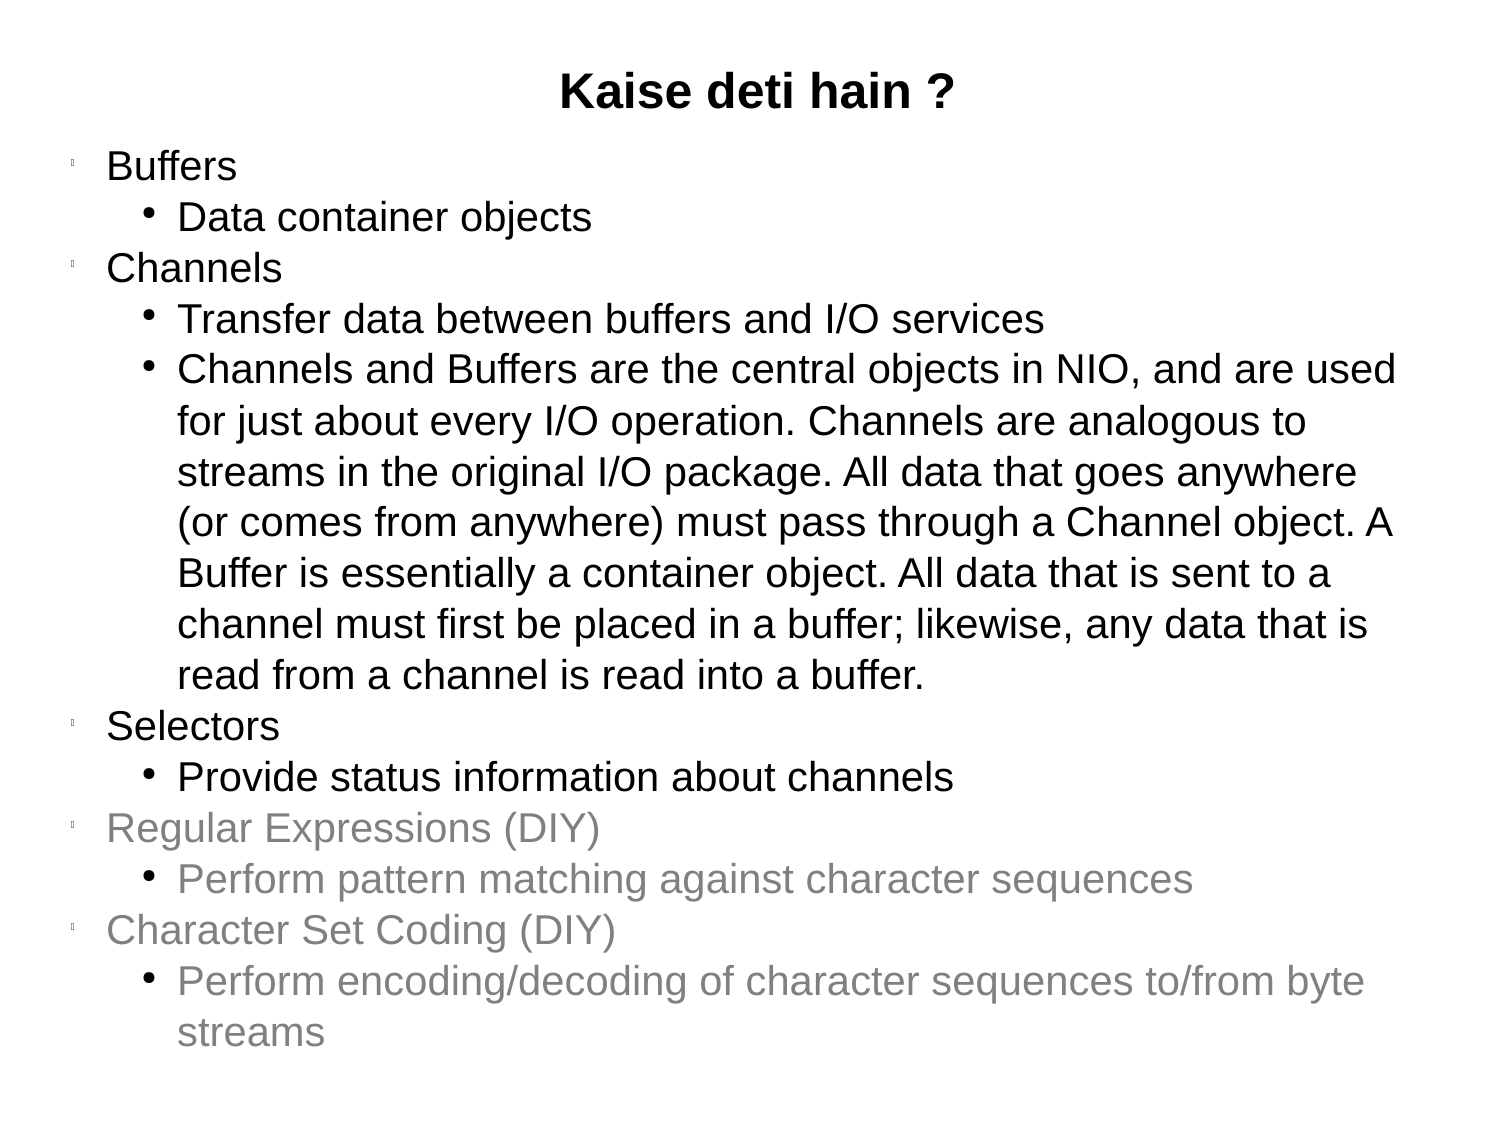

Kaise deti hain ?
Buffers
Data container objects
Channels
Transfer data between buffers and I/O services
Channels and Buffers are the central objects in NIO, and are used for just about every I/O operation. Channels are analogous to streams in the original I/O package. All data that goes anywhere (or comes from anywhere) must pass through a Channel object. A Buffer is essentially a container object. All data that is sent to a channel must first be placed in a buffer; likewise, any data that is read from a channel is read into a buffer.
Selectors
Provide status information about channels
Regular Expressions (DIY)
Perform pattern matching against character sequences
Character Set Coding (DIY)
Perform encoding/decoding of character sequences to/from byte streams